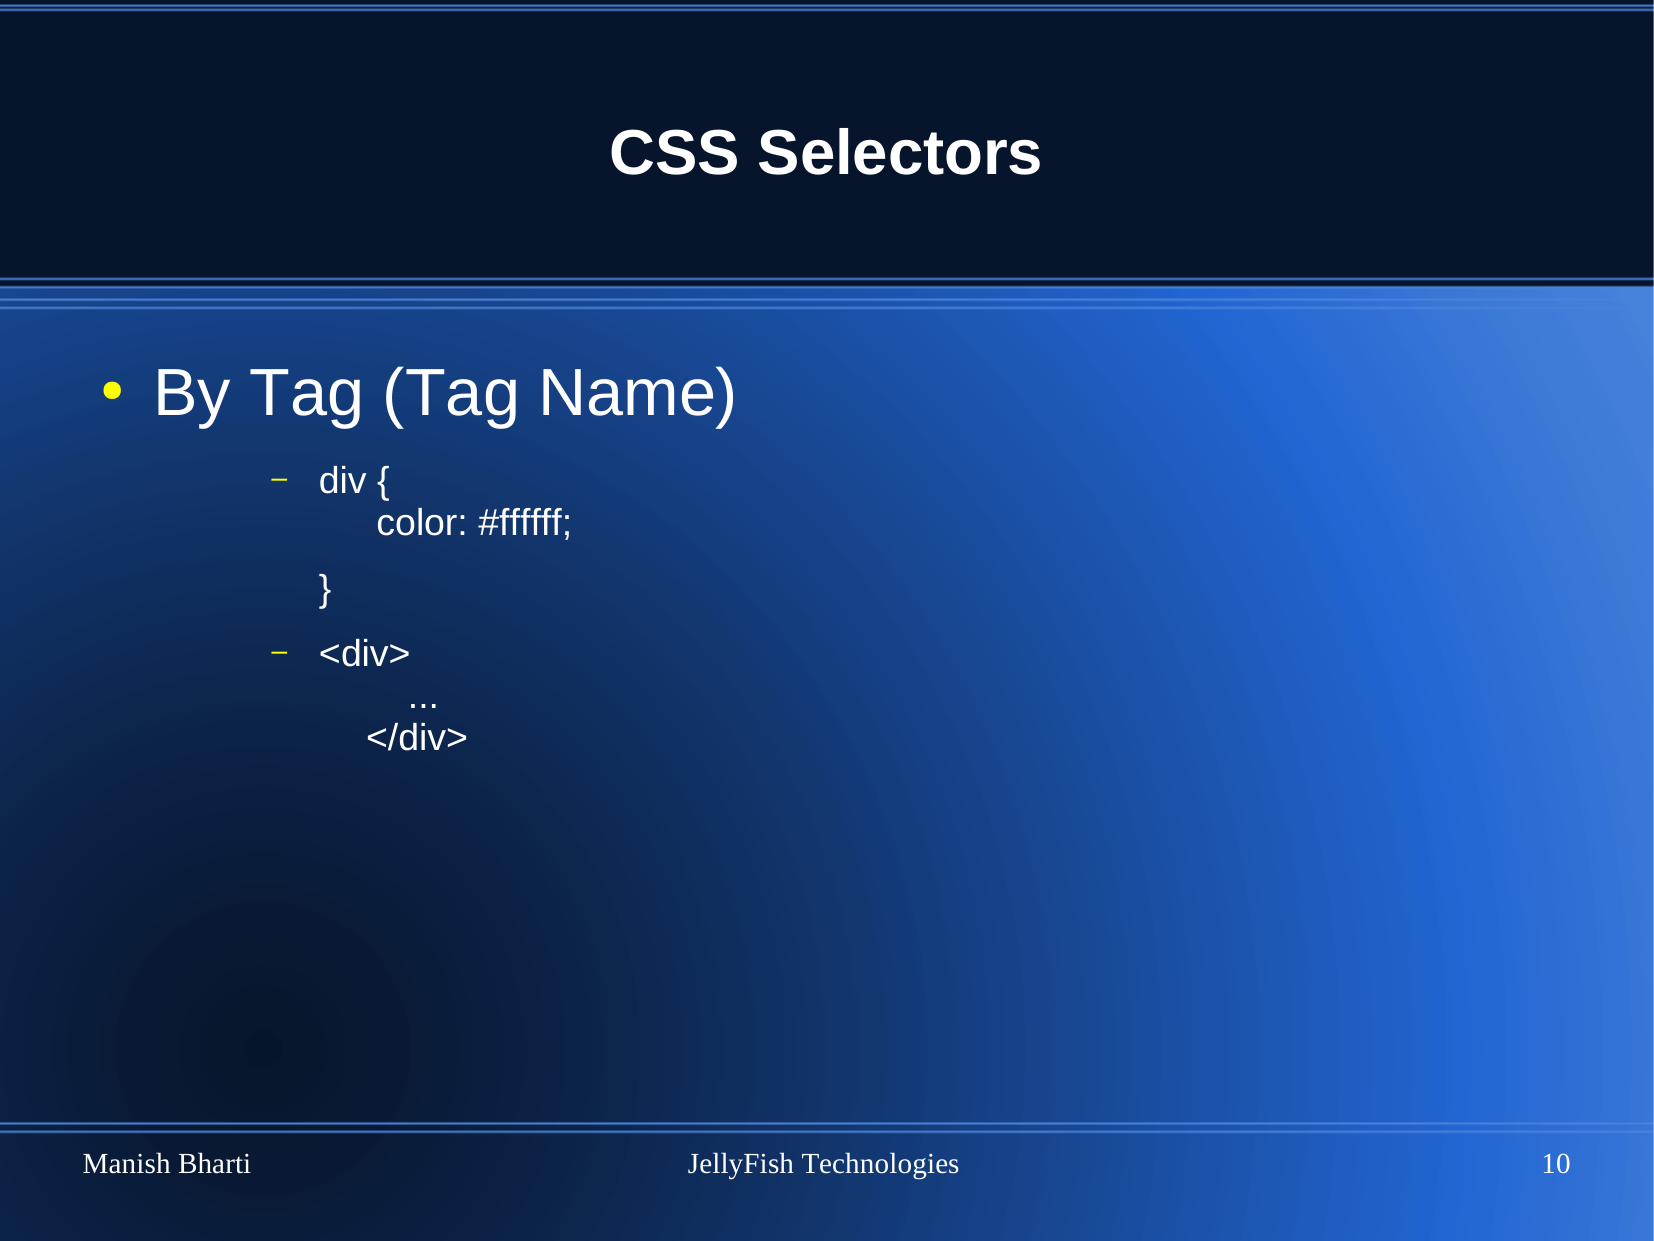

# CSS Selectors
By Tag (Tag Name)
div {
 color: #ffffff;
}
<div>
 ...
</div>
Manish Bharti
JellyFish Technologies
10